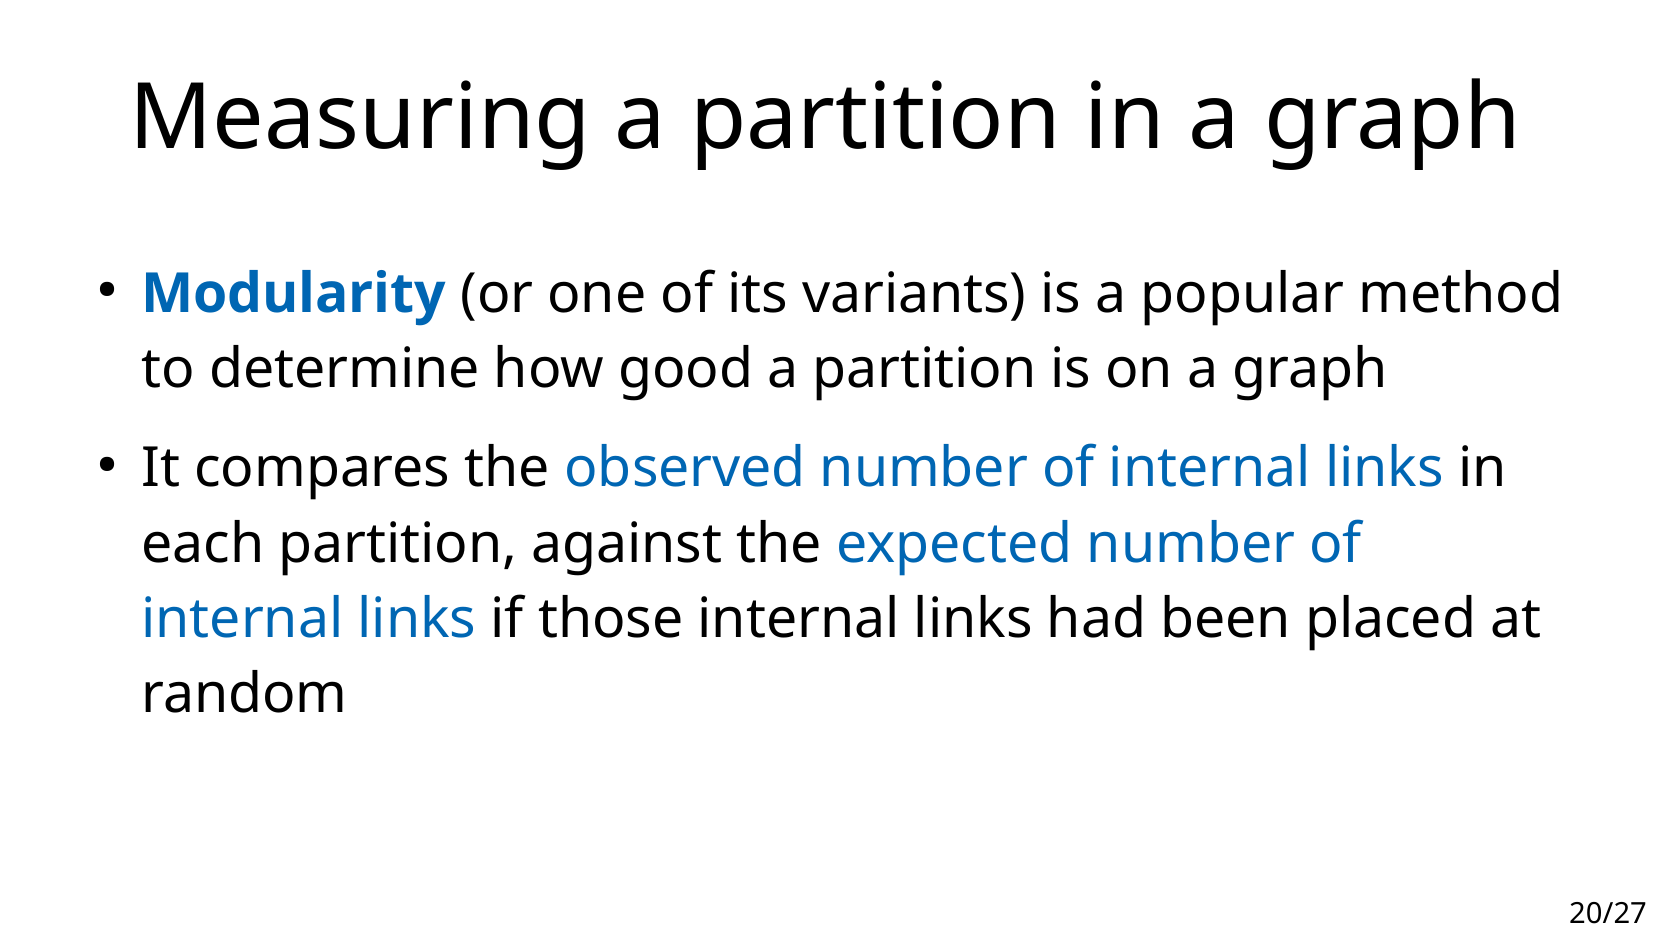

# Measuring a partition in a graph
Modularity (or one of its variants) is a popular method to determine how good a partition is on a graph
It compares the observed number of internal links in each partition, against the expected number of internal links if those internal links had been placed at random
20